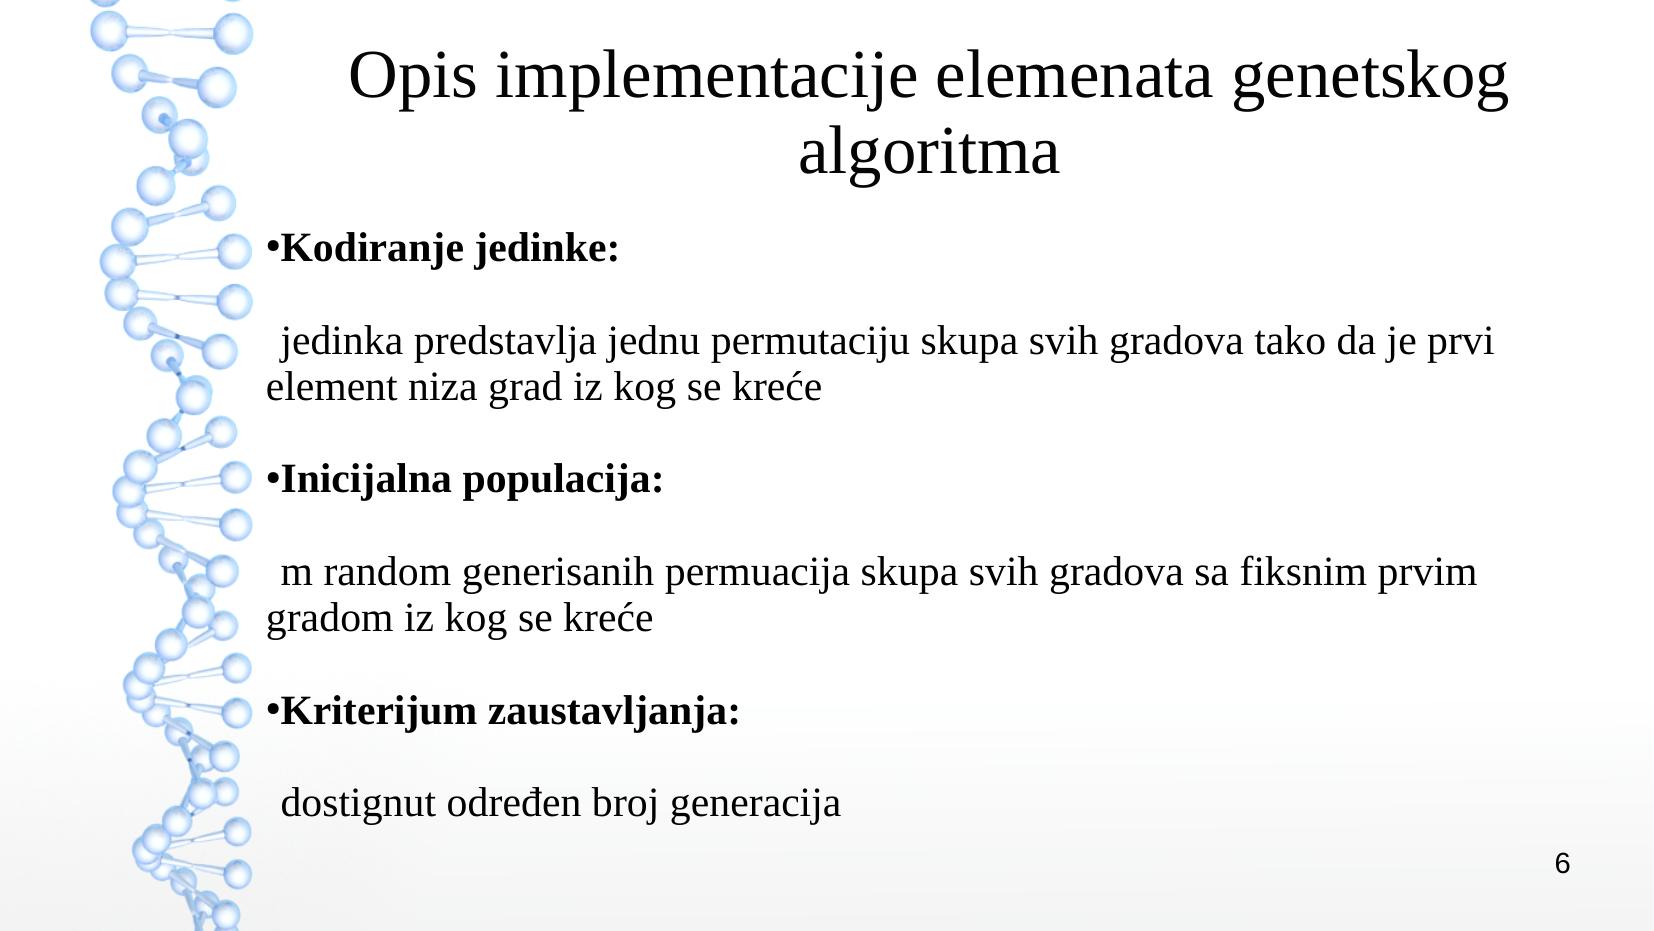

# Opis implementacije elemenata genetskog algoritma
Kodiranje jedinke:
jedinka predstavlja jednu permutaciju skupa svih gradova tako da je prvi element niza grad iz kog se kreće
Inicijalna populacija:
m random generisanih permuacija skupa svih gradova sa fiksnim prvim gradom iz kog se kreće
Kriterijum zaustavljanja:
dostignut određen broj generacija
6